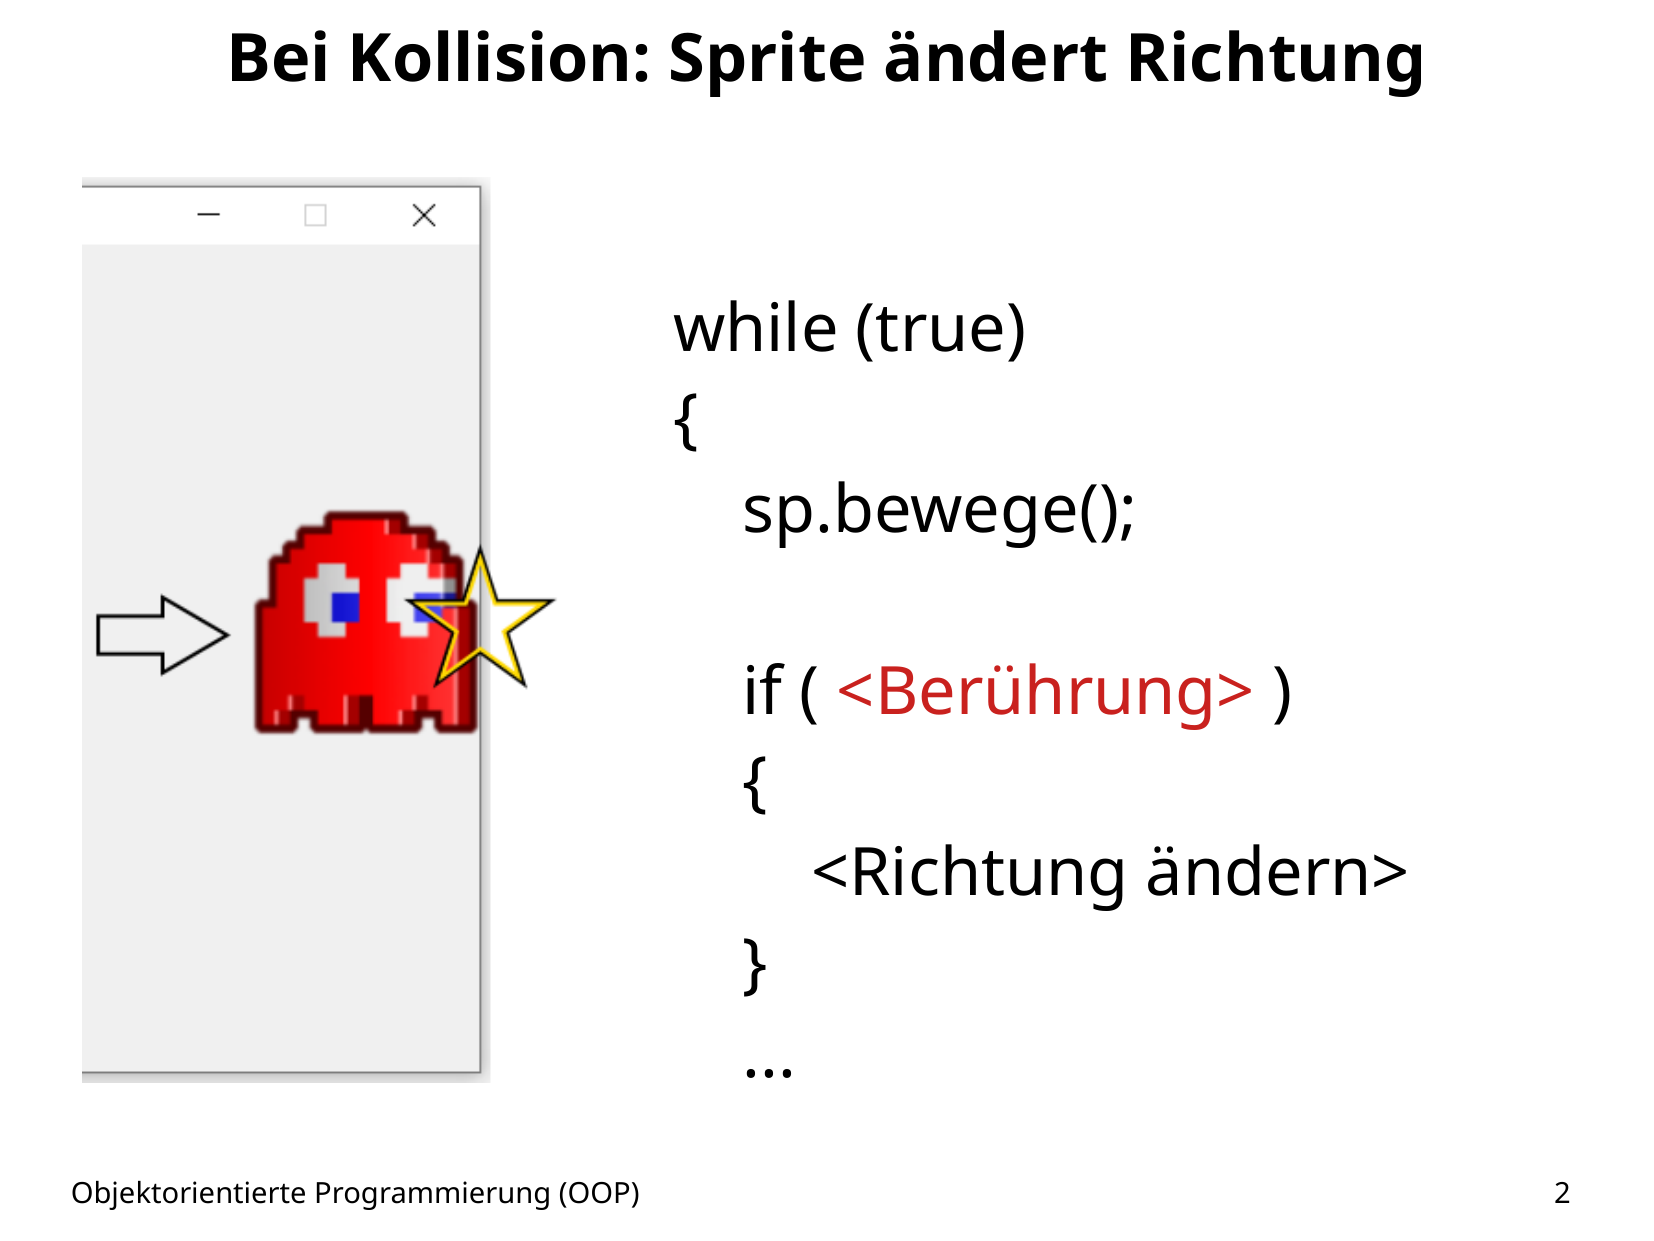

# Bei Kollision: Sprite ändert Richtung
while (true)
{
 sp.bewege();
 if ( <Berührung> )
 {
 <Richtung ändern>
 }
 ...
Objektorientierte Programmierung (OOP)
2